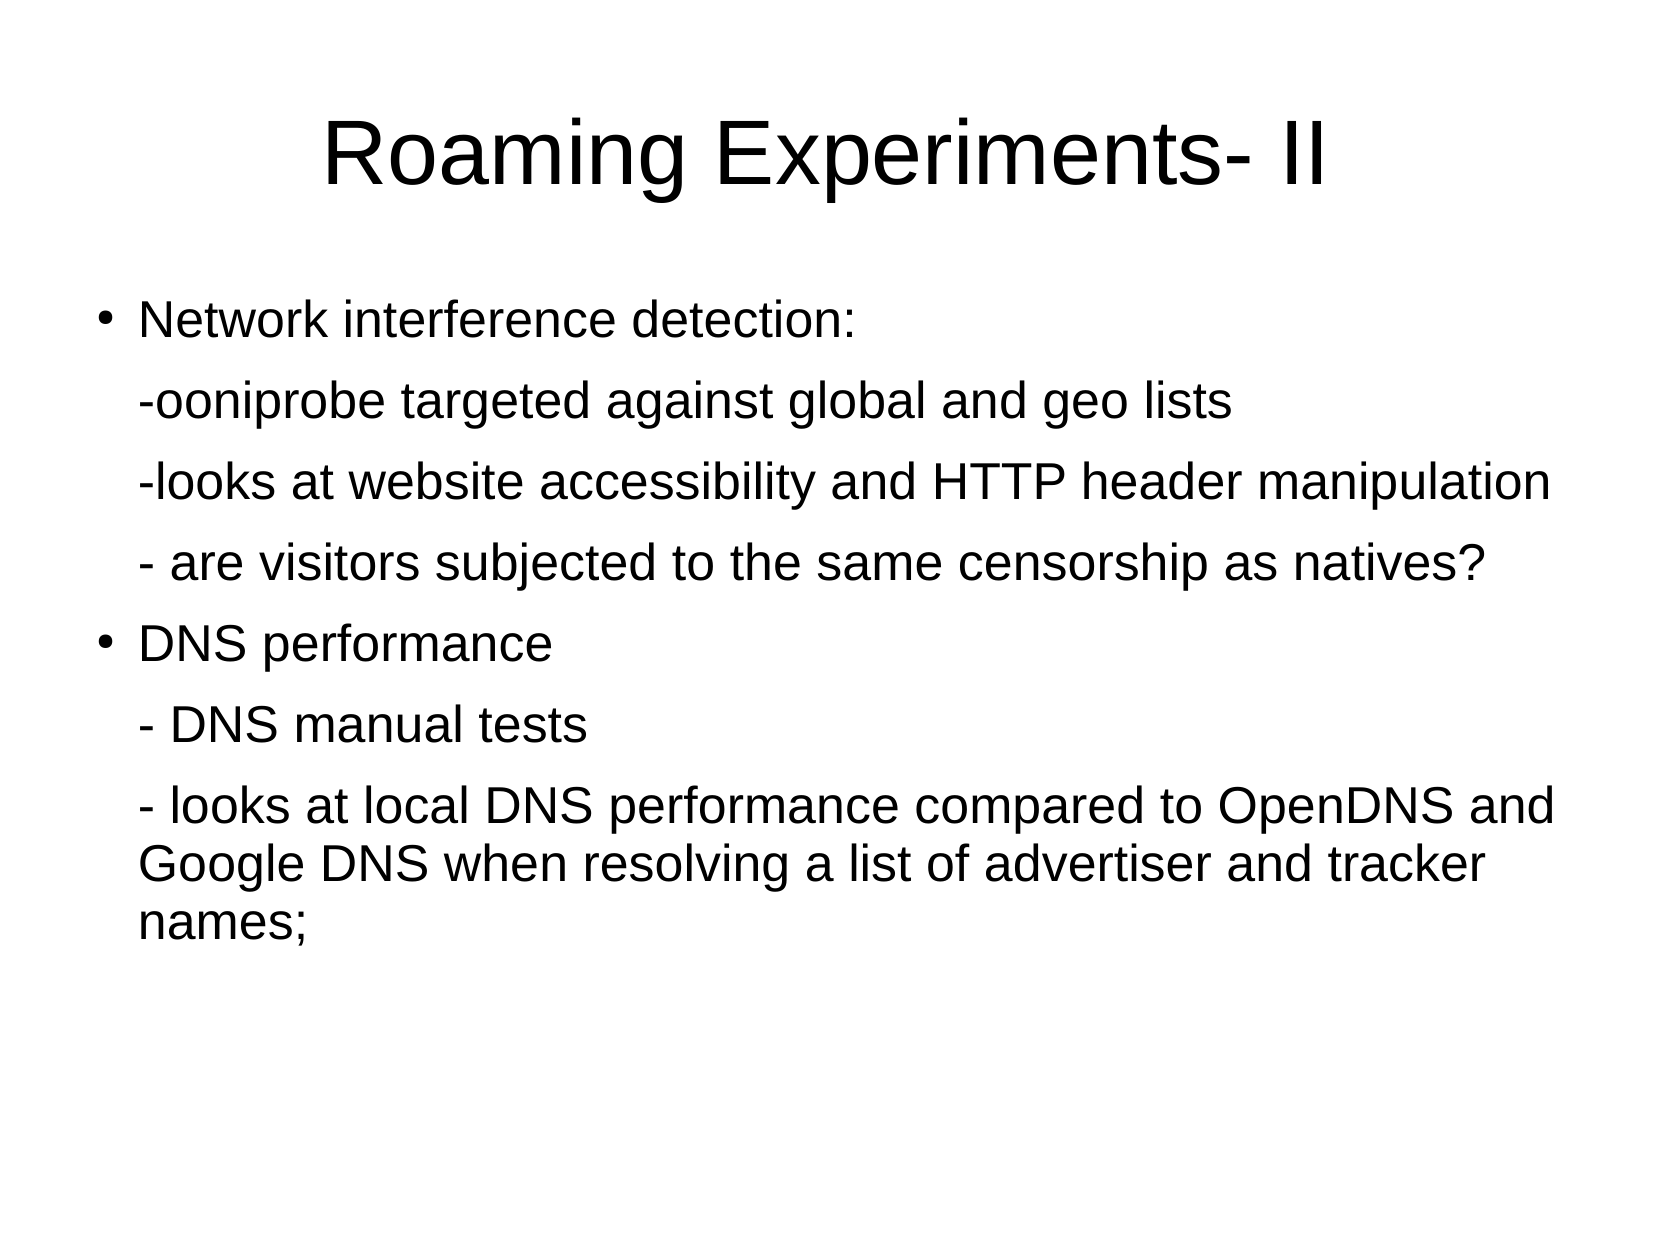

# Roaming Experiments- II
Network interference detection:
-ooniprobe targeted against global and geo lists
-looks at website accessibility and HTTP header manipulation
- are visitors subjected to the same censorship as natives?
DNS performance
- DNS manual tests
- looks at local DNS performance compared to OpenDNS and Google DNS when resolving a list of advertiser and tracker names;